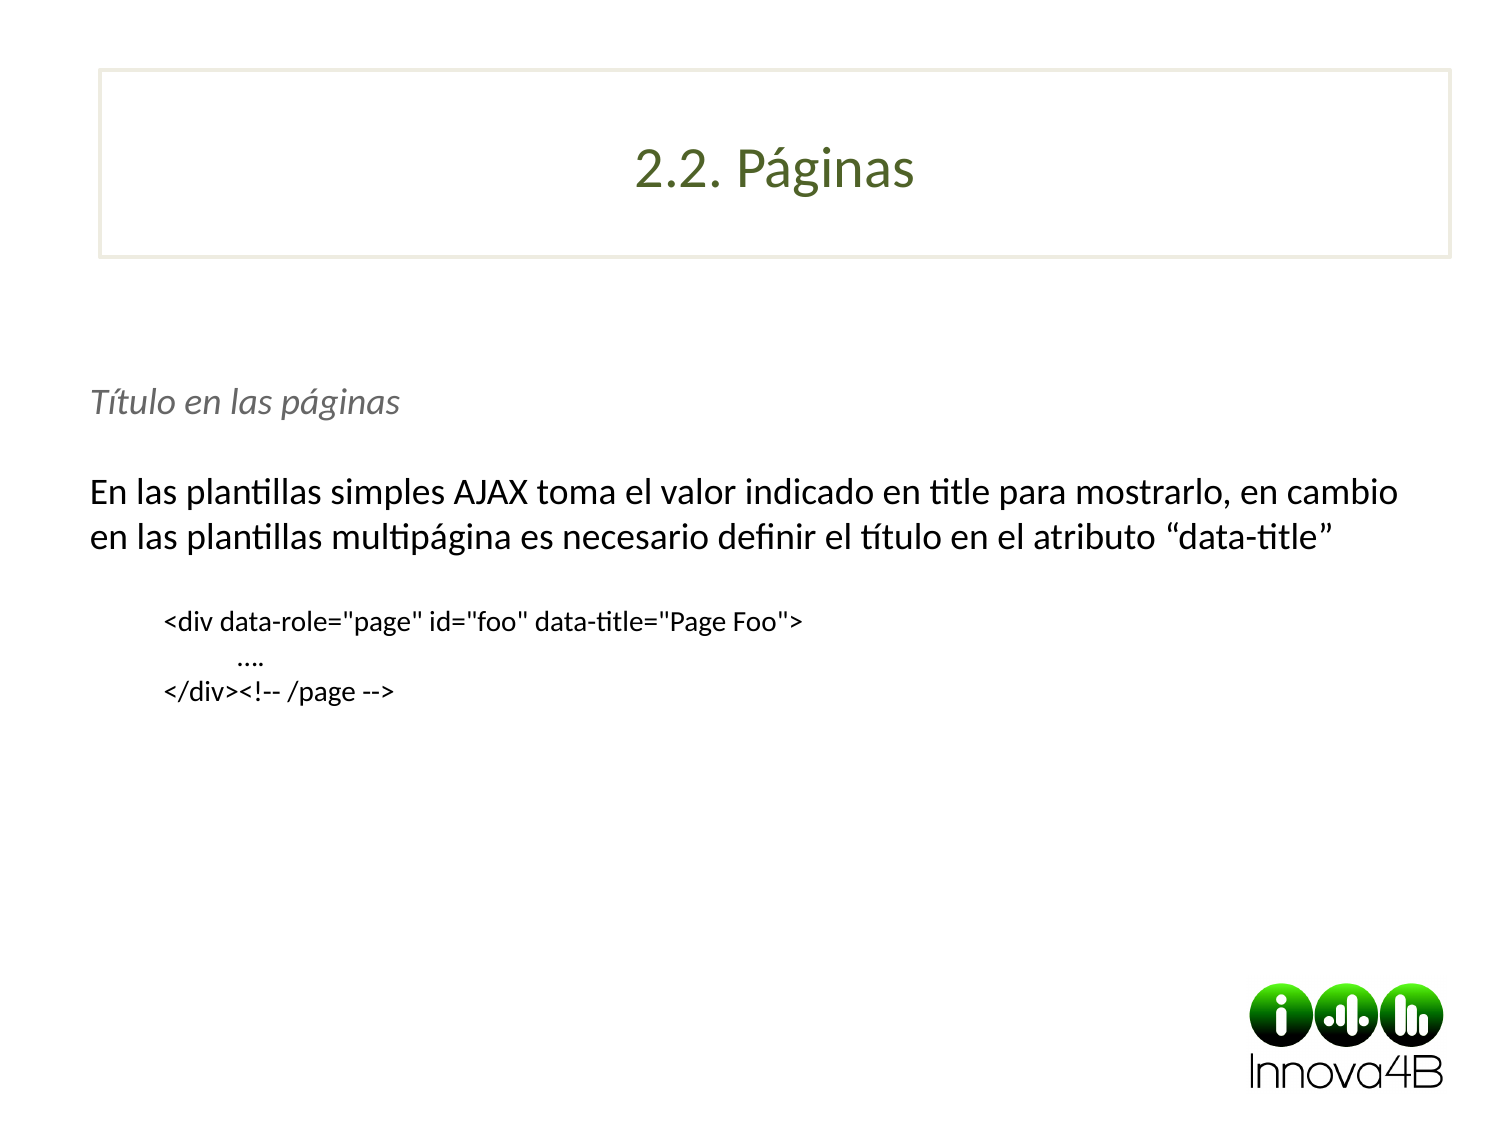

2.2. Páginas
Título en las páginas
En las plantillas simples AJAX toma el valor indicado en title para mostrarlo, en cambio en las plantillas multipágina es necesario definir el título en el atributo “data-title”
	<div data-role="page" id="foo" data-title="Page Foo">
		….
	</div><!-- /page -->